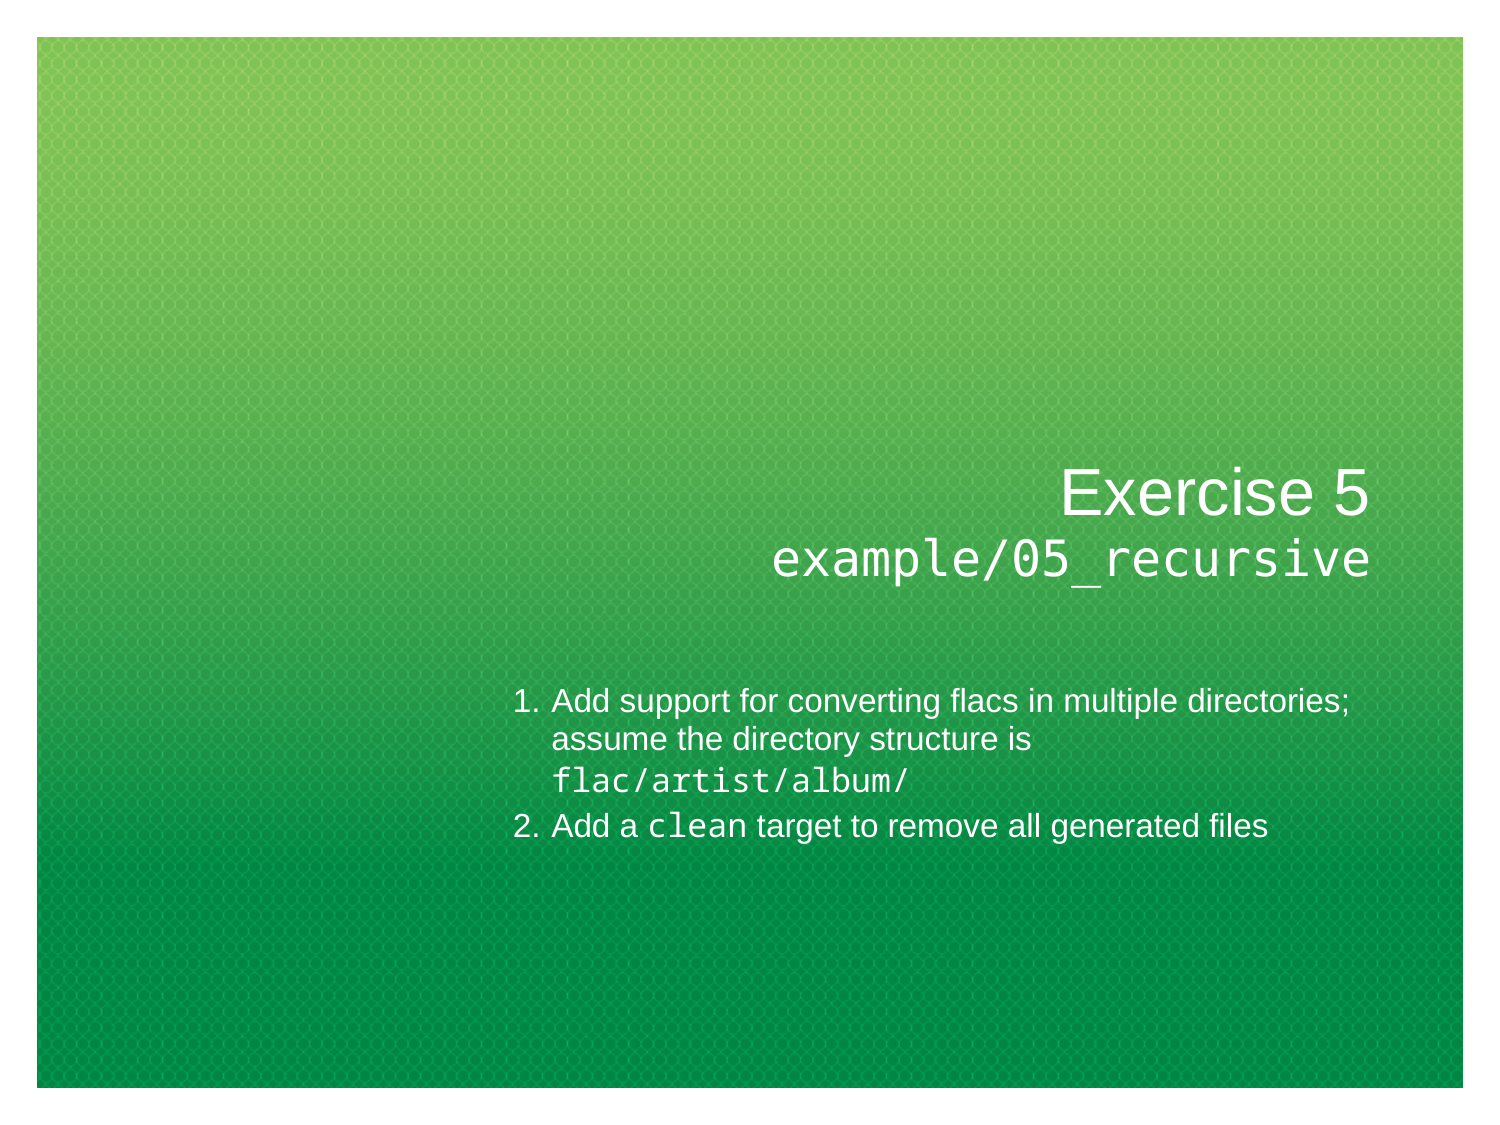

# Exercise 5 example/05_recursive
Add support for converting flacs in multiple directories; assume the directory structure is flac/artist/album/
Add a clean target to remove all generated files